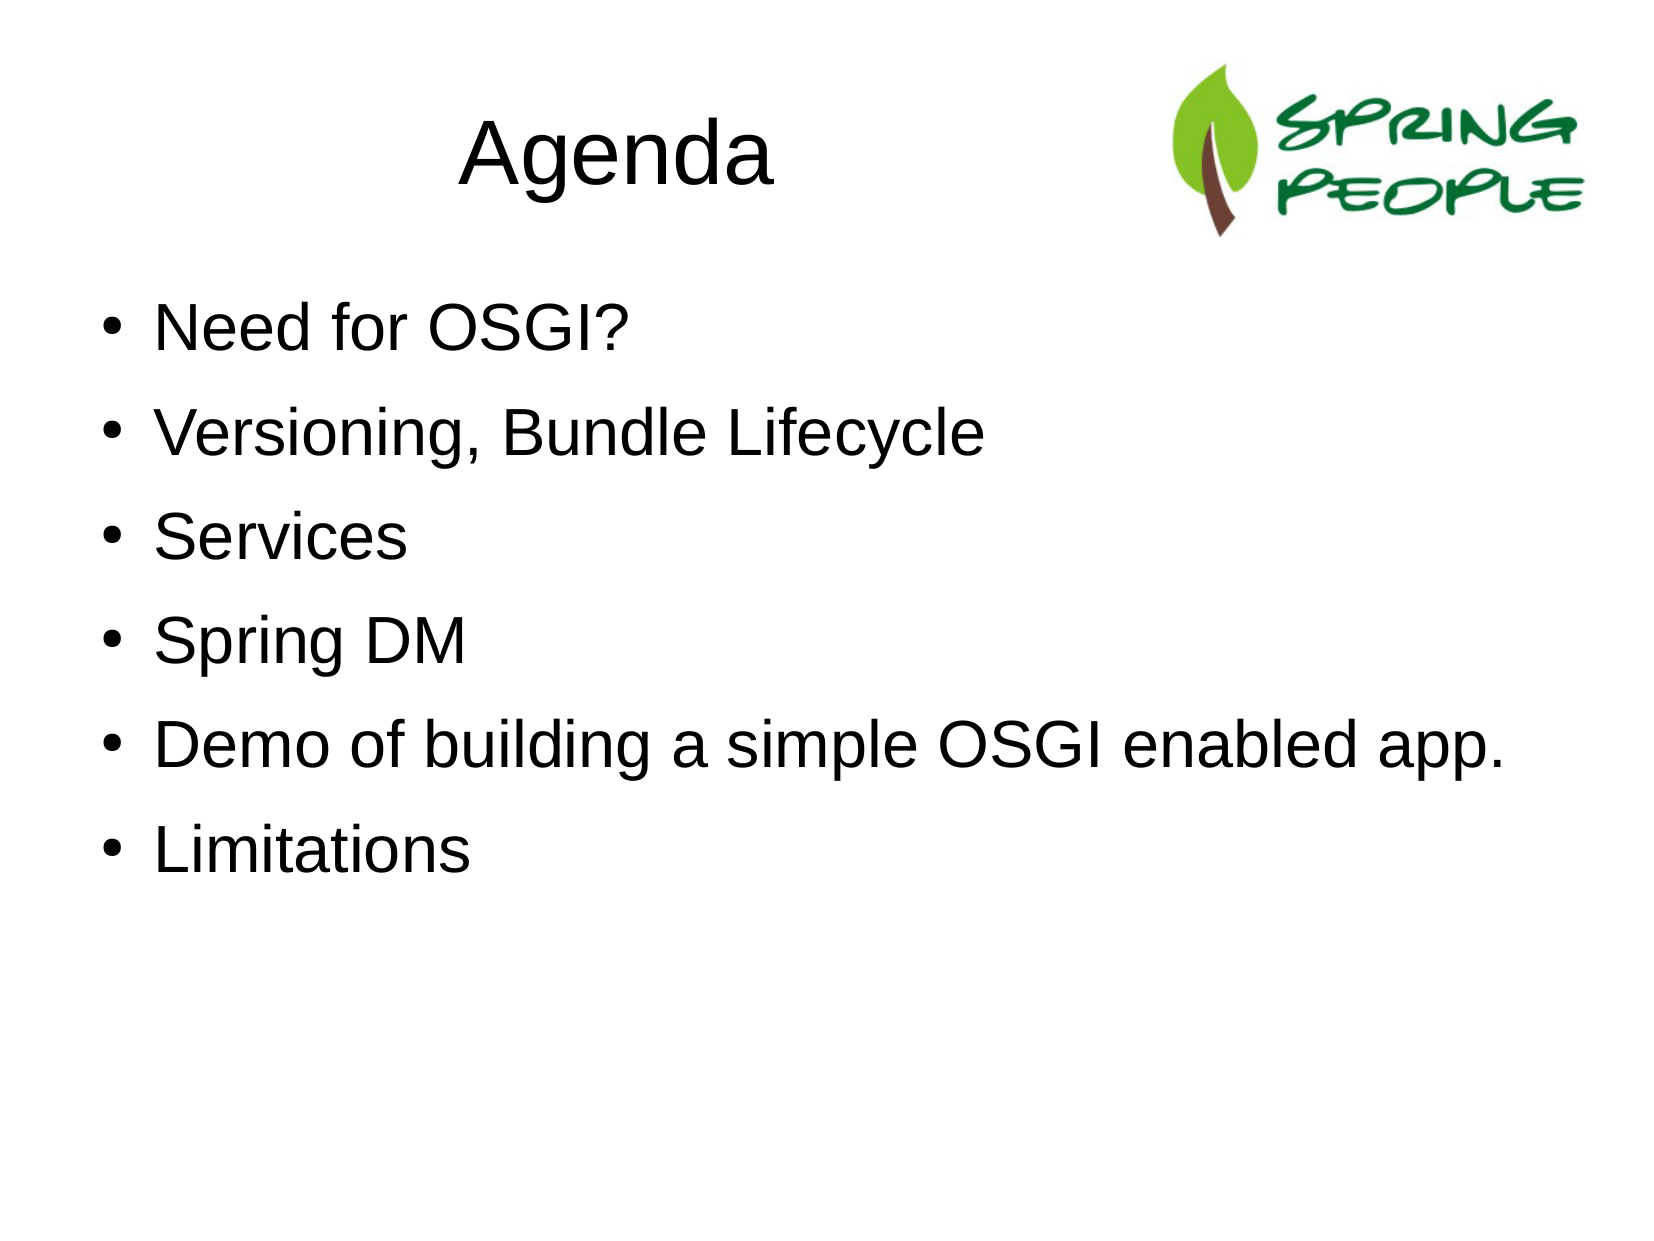

# Agenda
Need for OSGI?
Versioning, Bundle Lifecycle
Services
Spring DM
Demo of building a simple OSGI enabled app.
Limitations